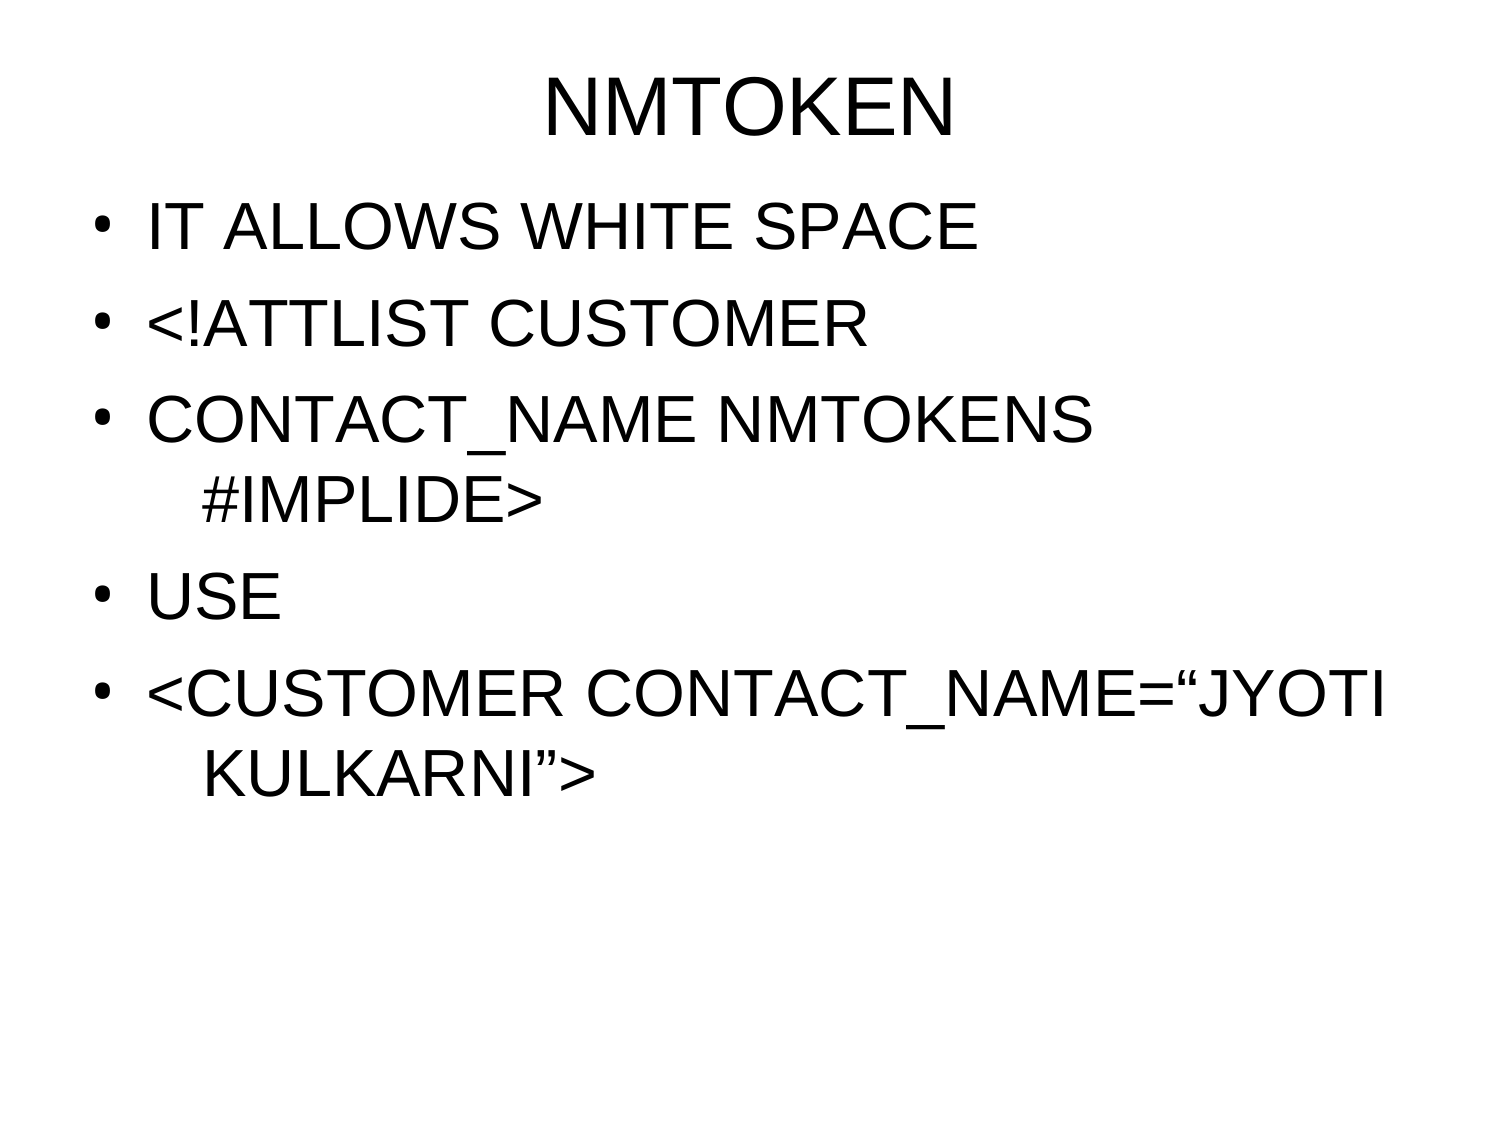

# NMTOKEN
IT ALLOWS WHITE SPACE
<!ATTLIST CUSTOMER
CONTACT_NAME NMTOKENS #IMPLIDE>
USE
<CUSTOMER CONTACT_NAME=“JYOTI KULKARNI”>